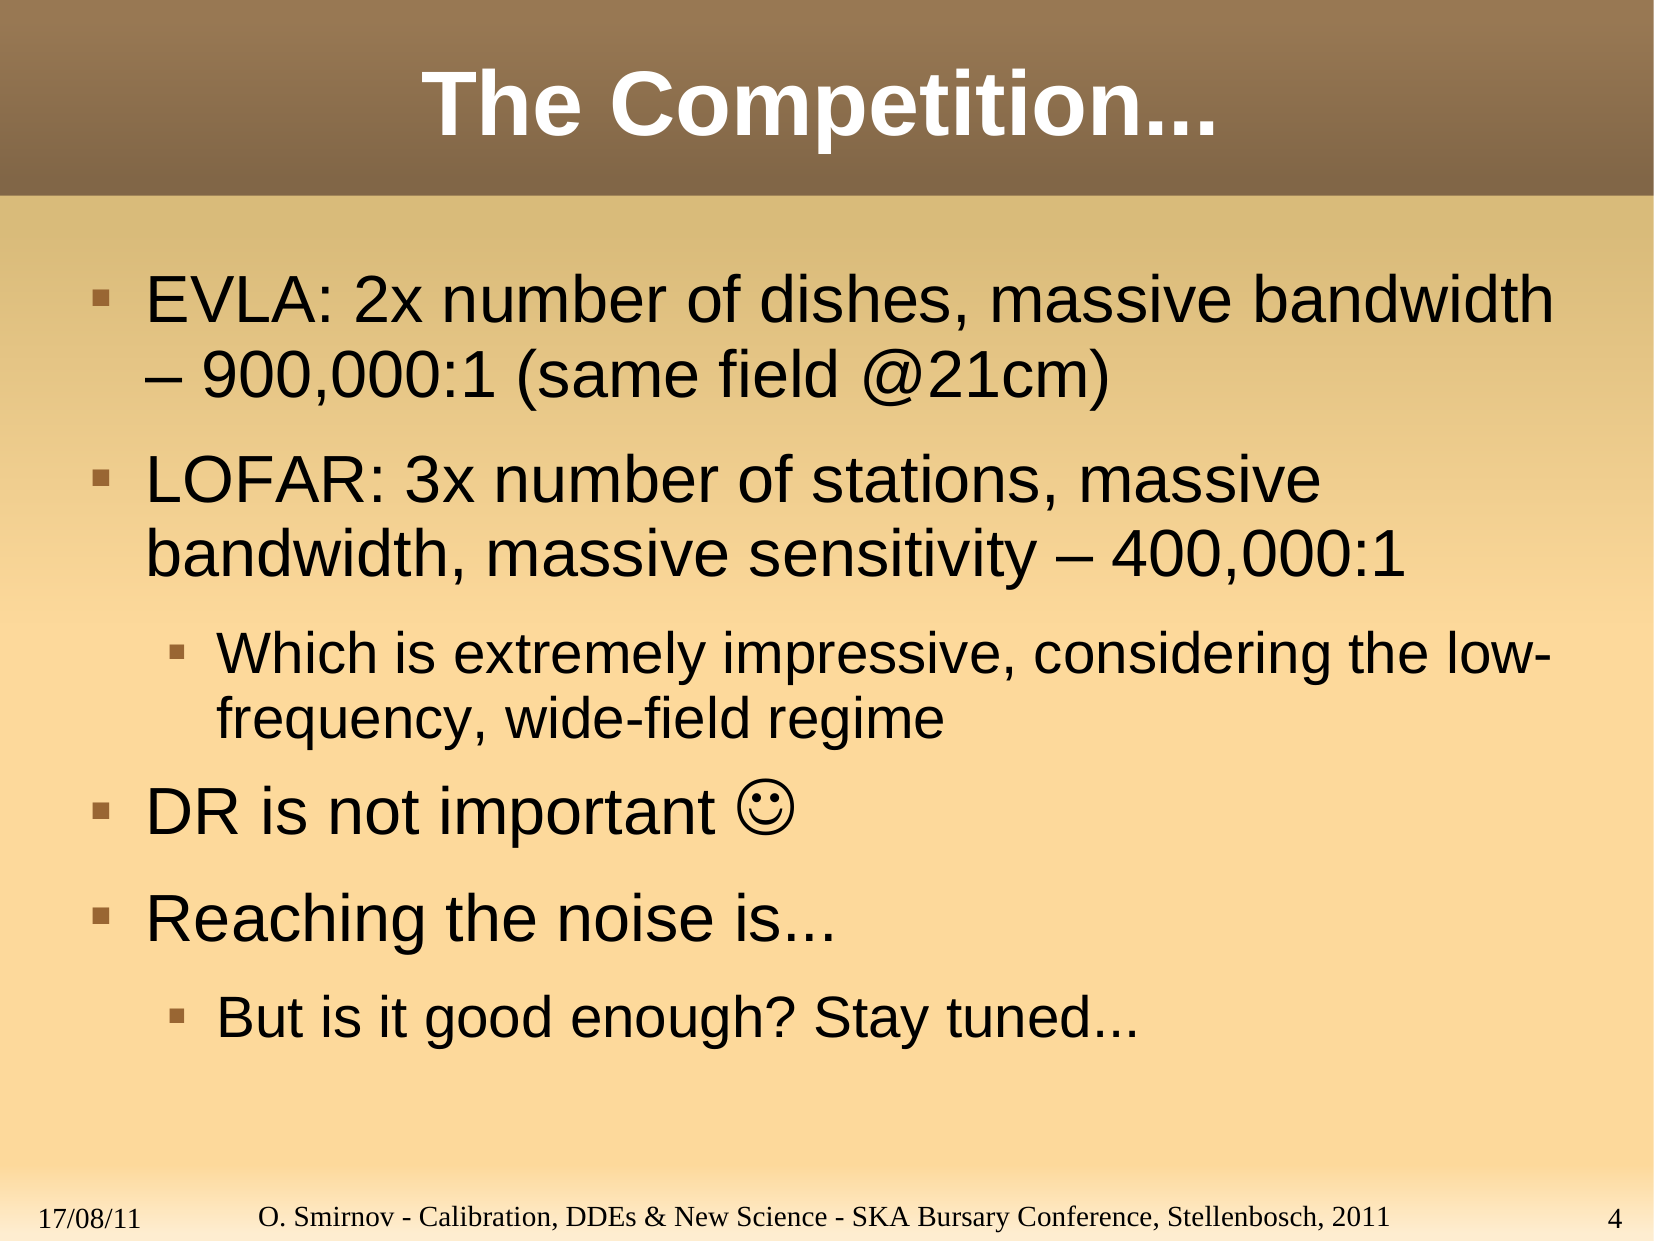

# The Competition...
EVLA: 2x number of dishes, massive bandwidth – 900,000:1 (same field @21cm)
LOFAR: 3x number of stations, massive bandwidth, massive sensitivity – 400,000:1
Which is extremely impressive, considering the low-frequency, wide-field regime
DR is not important 
Reaching the noise is...
But is it good enough? Stay tuned...
O. Smirnov - Calibration, DDEs & New Science - SKA Bursary Conference, Stellenbosch, 2011
17/08/11
4